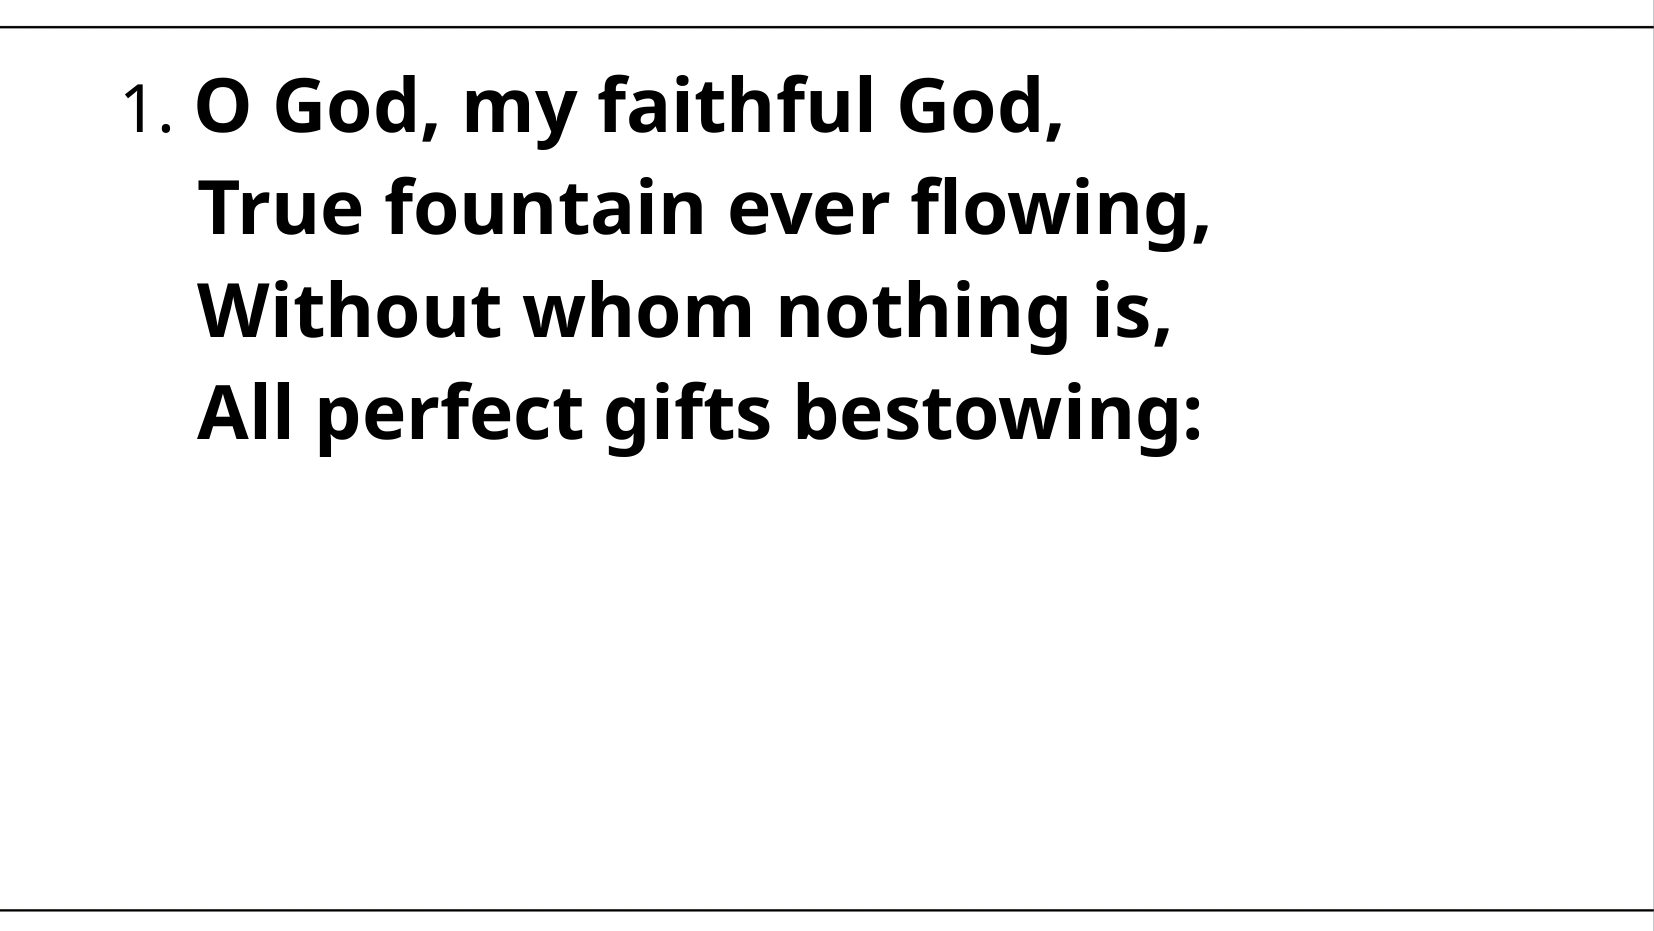

1. O God, my faithful God,
 True fountain ever flowing,
 Without whom nothing is,
 All perfect gifts bestowing: